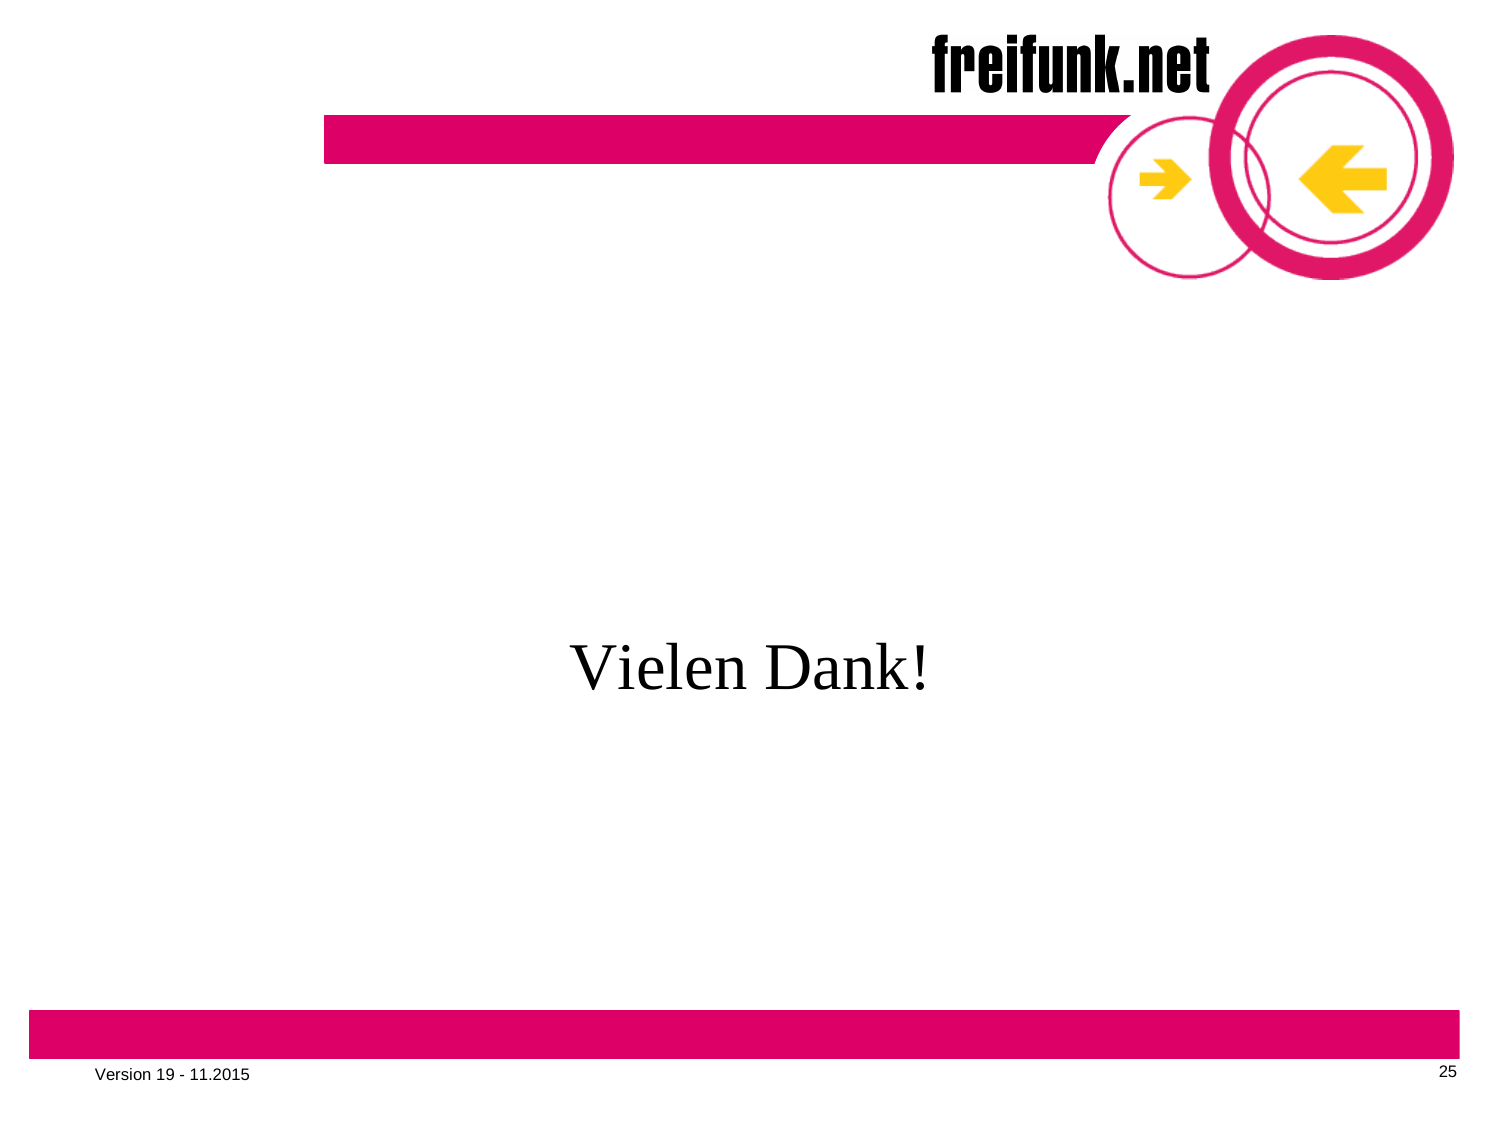

#
Vielen Dank!
25
Version 19 - 11.2015